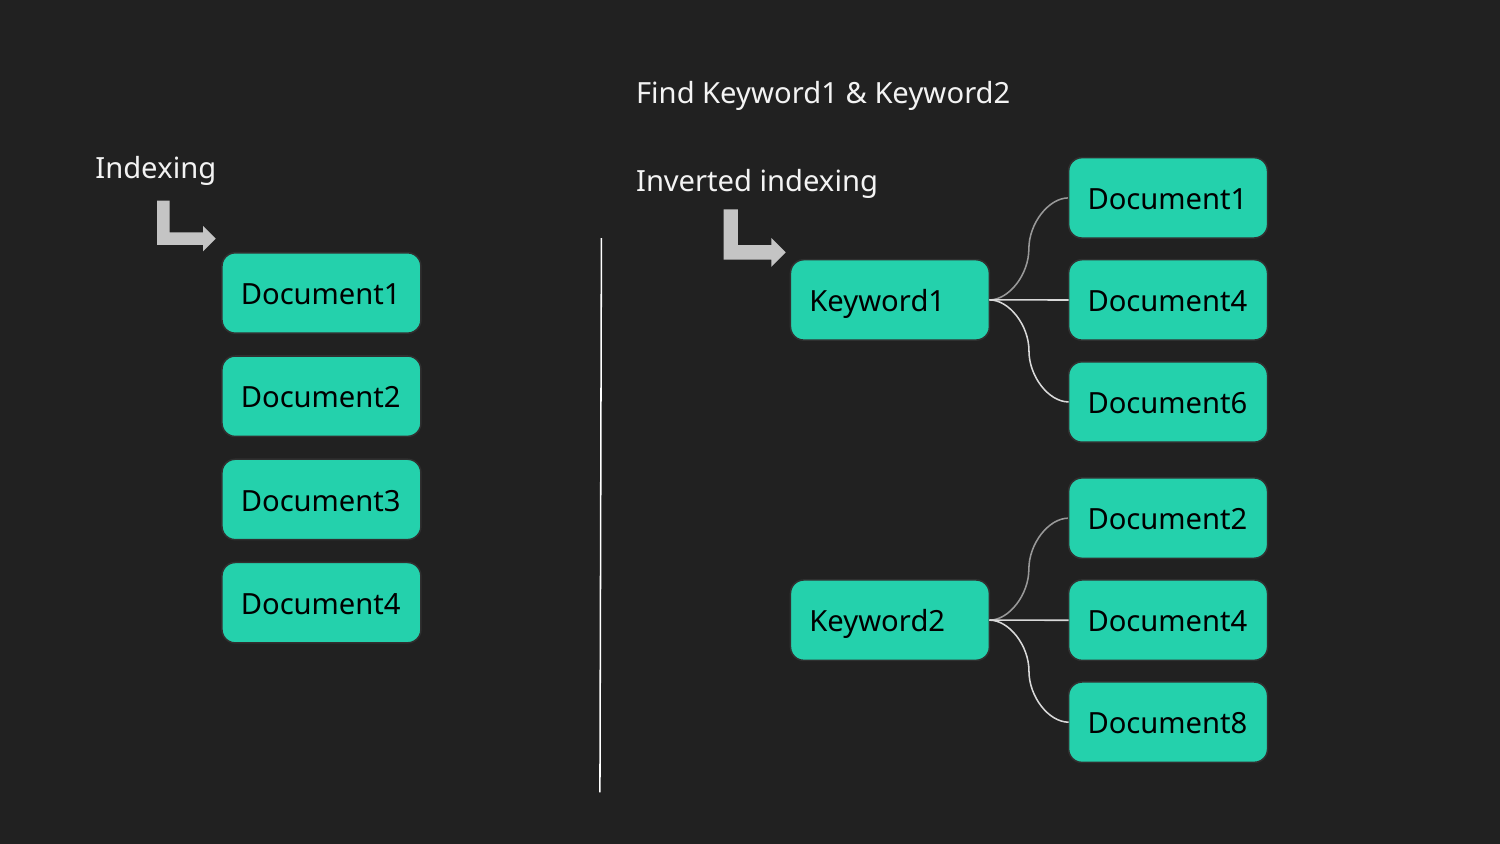

Find Keyword1 & Keyword2
Indexing
Inverted indexing
Document1
Document1
Keyword1
Document4
Document2
Document6
Document3
Document2
Document4
Keyword2
Document4
Document8